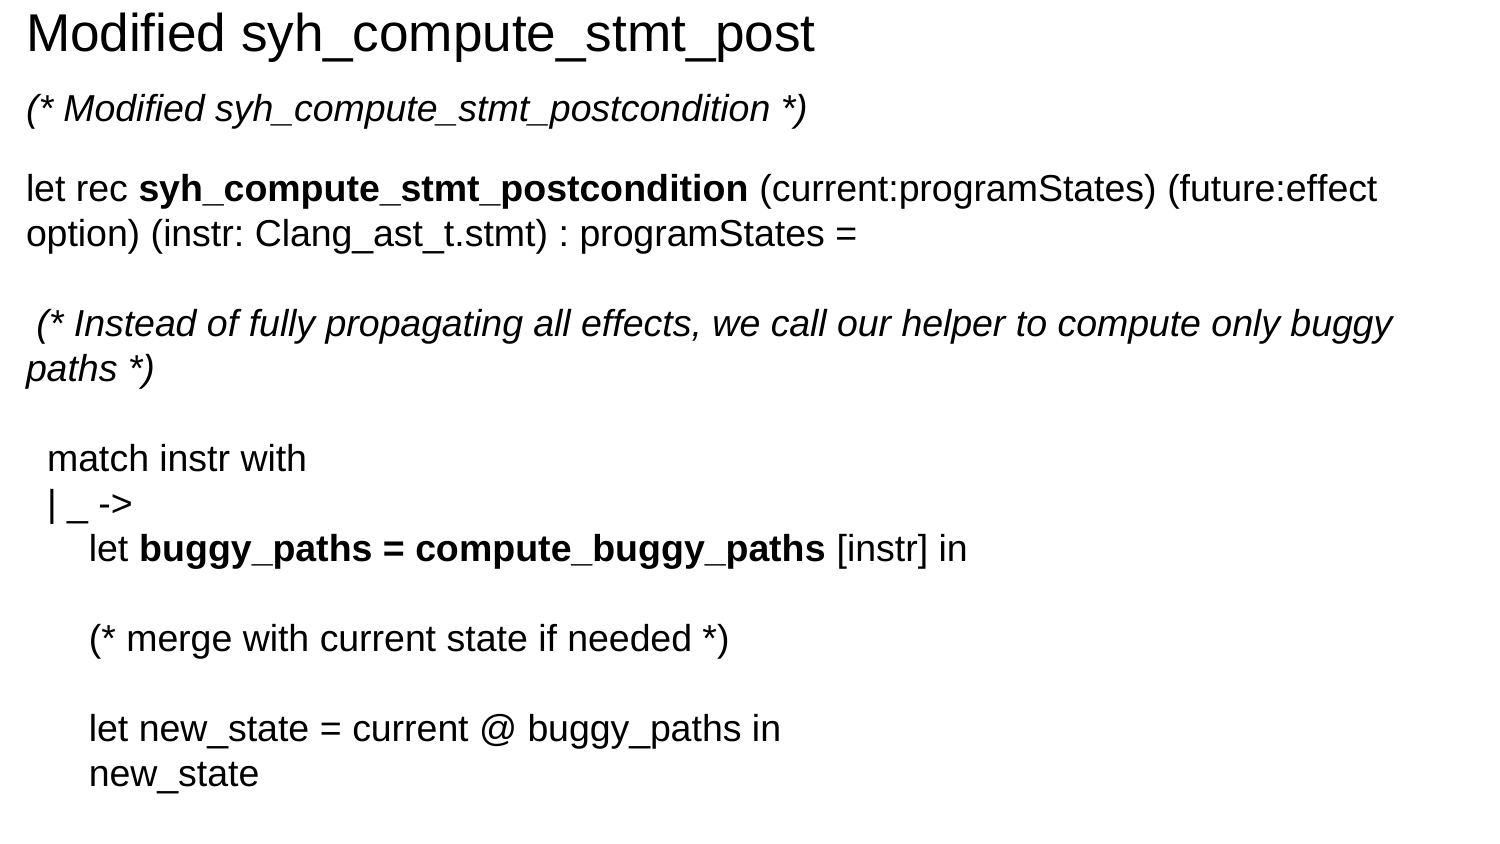

# Modified syh_compute_stmt_post
(* Modified syh_compute_stmt_postcondition *)
let rec syh_compute_stmt_postcondition (current:programStates) (future:effect option) (instr: Clang_ast_t.stmt) : programStates =
 (* Instead of fully propagating all effects, we call our helper to compute only buggy paths *)
  match instr with
  | _ ->
      let buggy_paths = compute_buggy_paths [instr] in
      (* merge with current state if needed *)
      let new_state = current @ buggy_paths in
      new_state